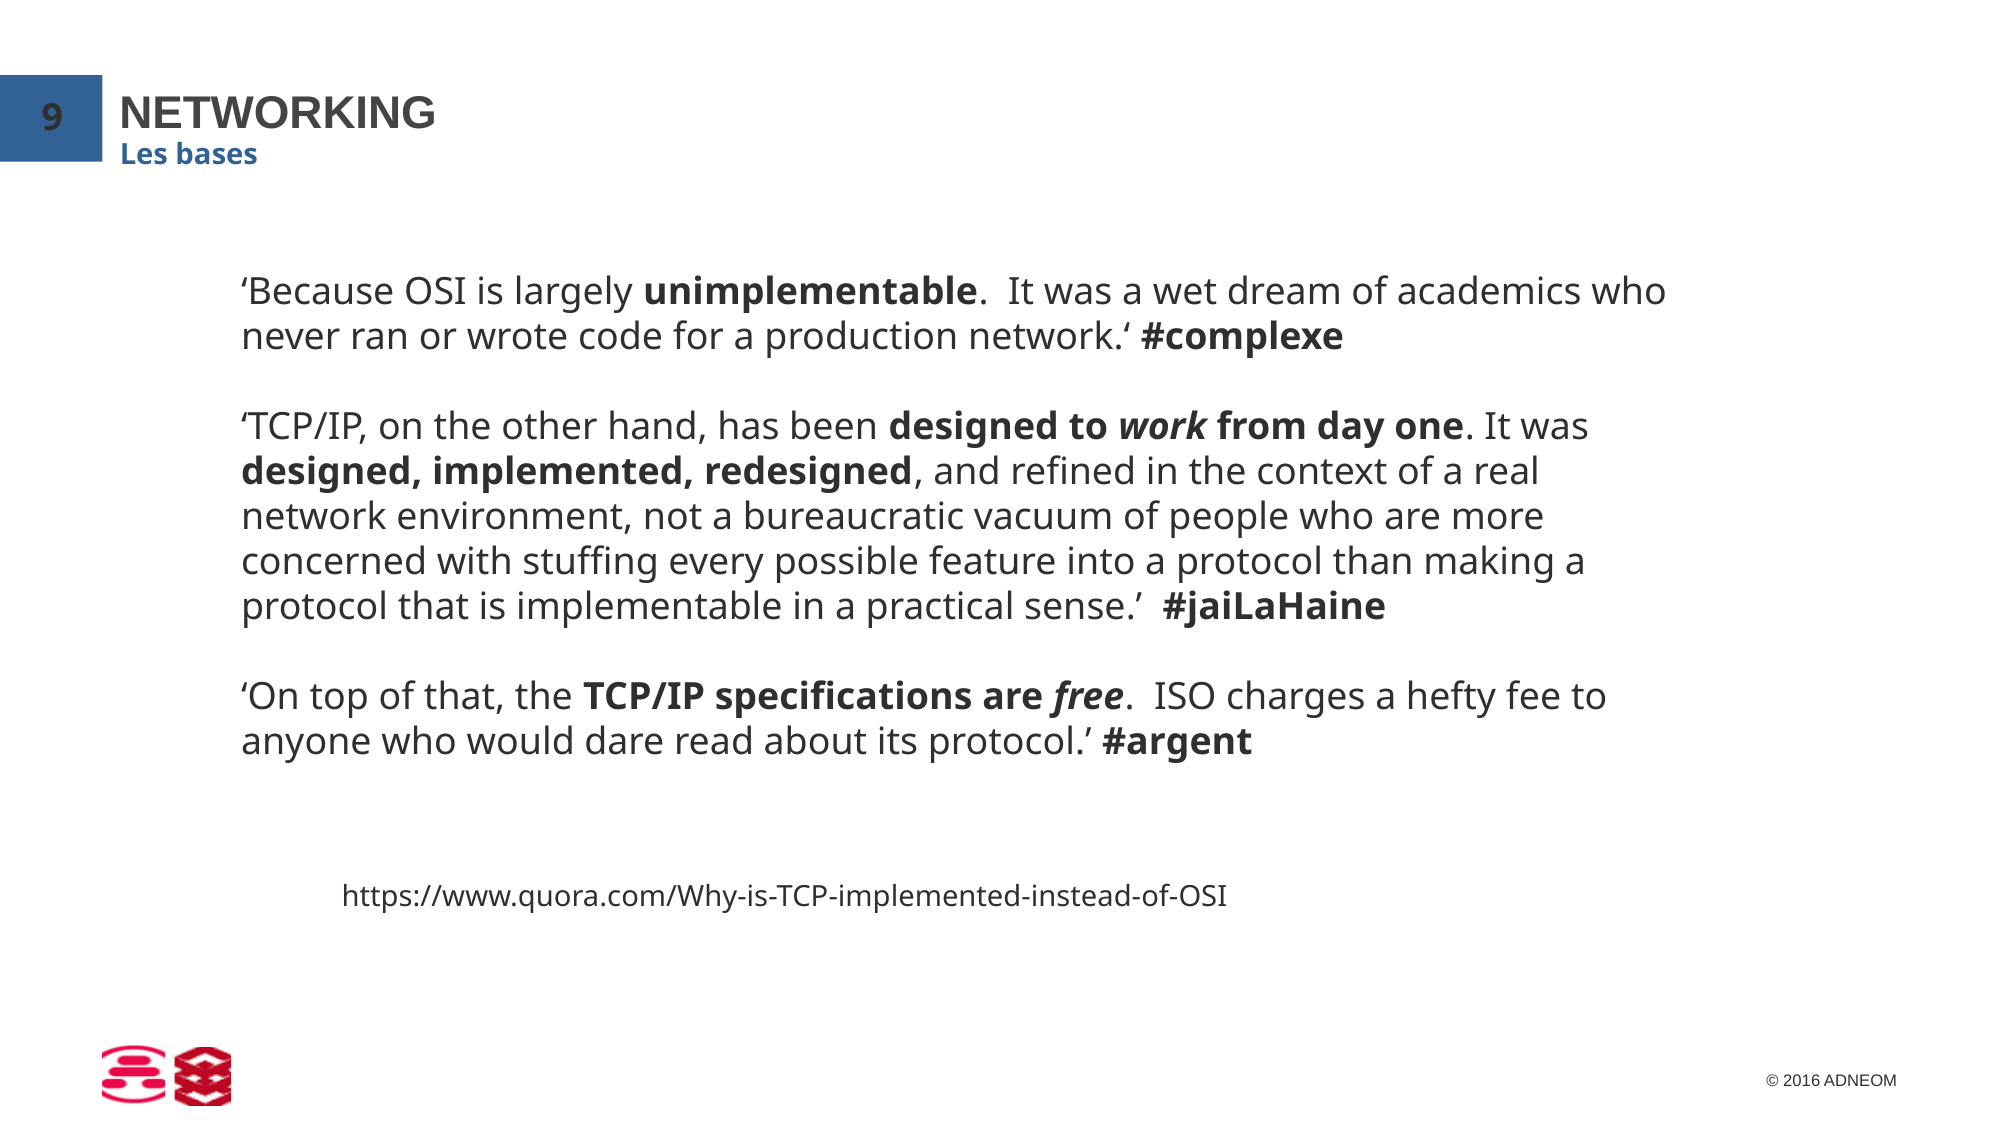

# NETWORKING
Les bases
‘Because OSI is largely unimplementable.  It was a wet dream of academics who never ran or wrote code for a production network.‘ #complexe
‘TCP/IP, on the other hand, has been designed to work from day one. It was designed, implemented, redesigned, and refined in the context of a real network environment, not a bureaucratic vacuum of people who are more concerned with stuffing every possible feature into a protocol than making a protocol that is implementable in a practical sense.’ #jaiLaHaine
‘On top of that, the TCP/IP specifications are free.  ISO charges a hefty fee to anyone who would dare read about its protocol.’ #argent
https://www.quora.com/Why-is-TCP-implemented-instead-of-OSI